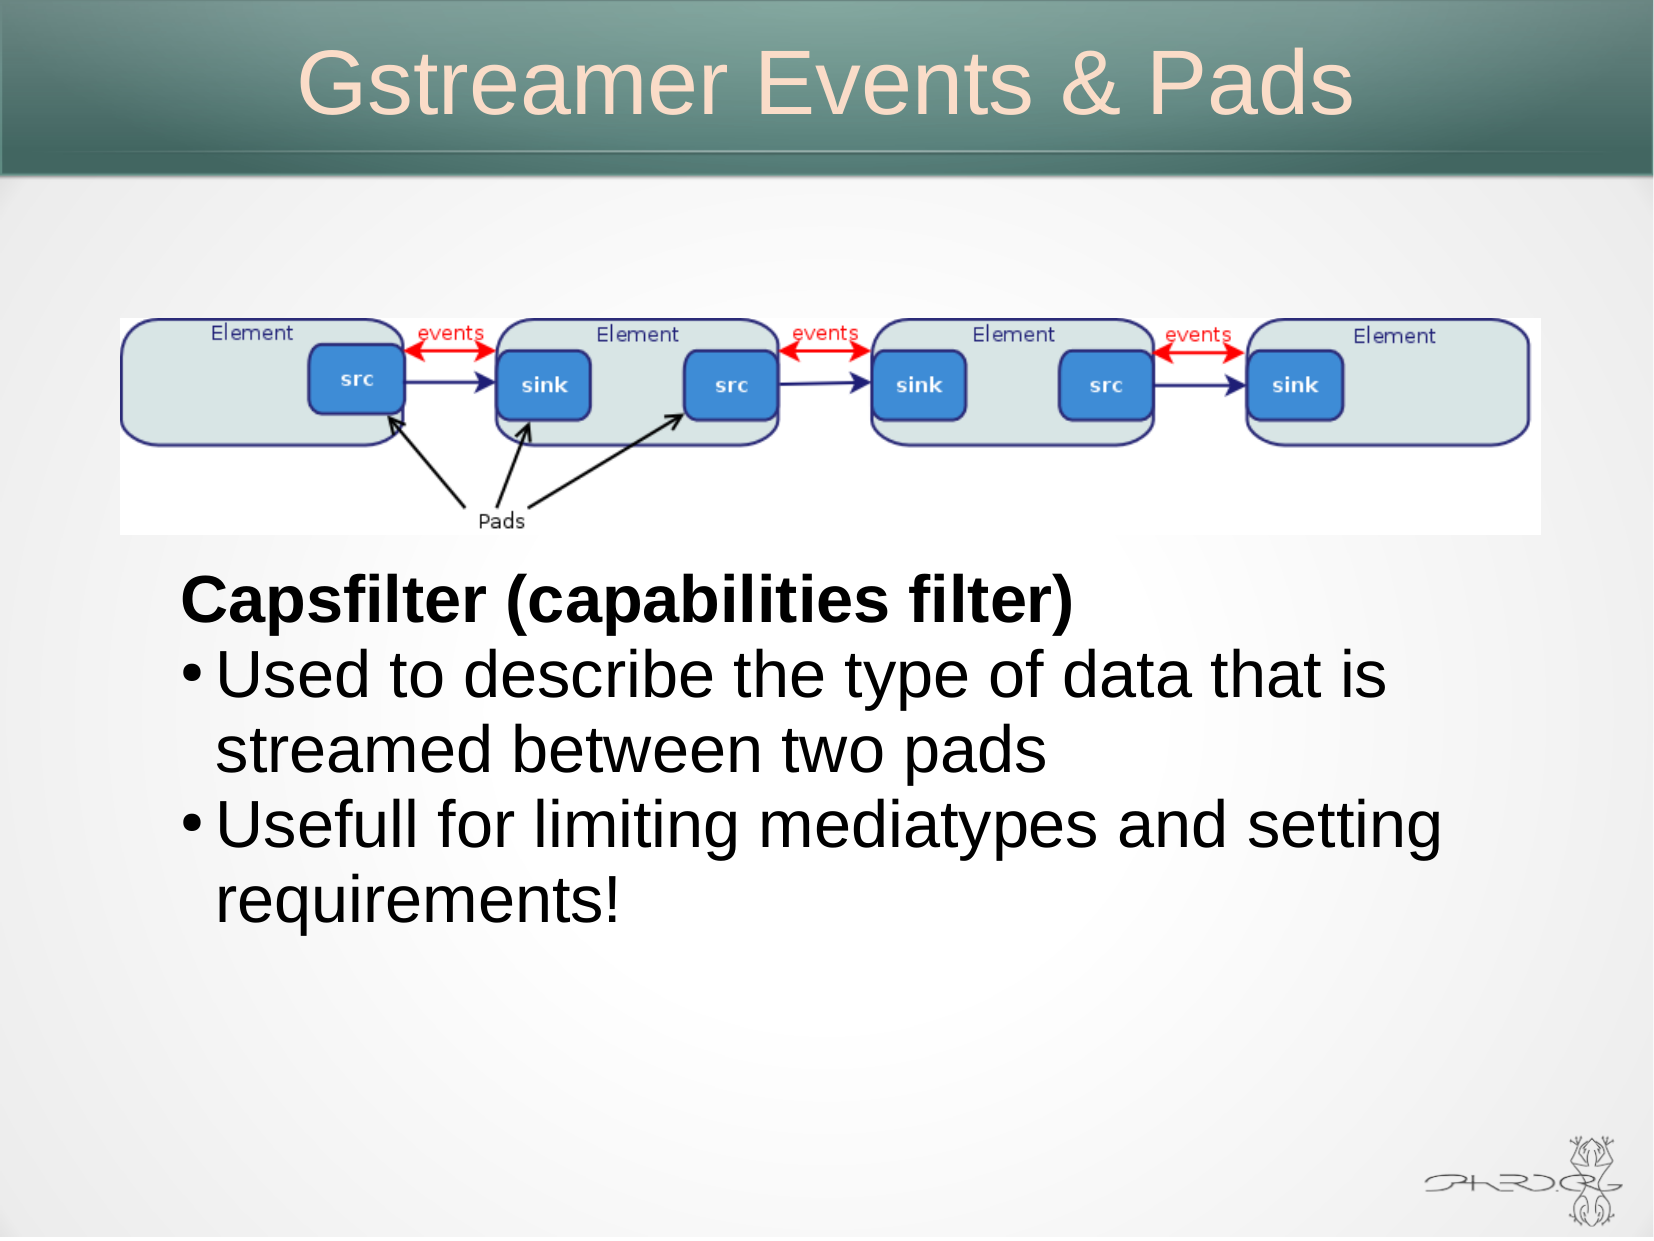

# Gstreamer Events & Pads
Capsfilter (capabilities filter)
Used to describe the type of data that is streamed between two pads
Usefull for limiting mediatypes and setting requirements!